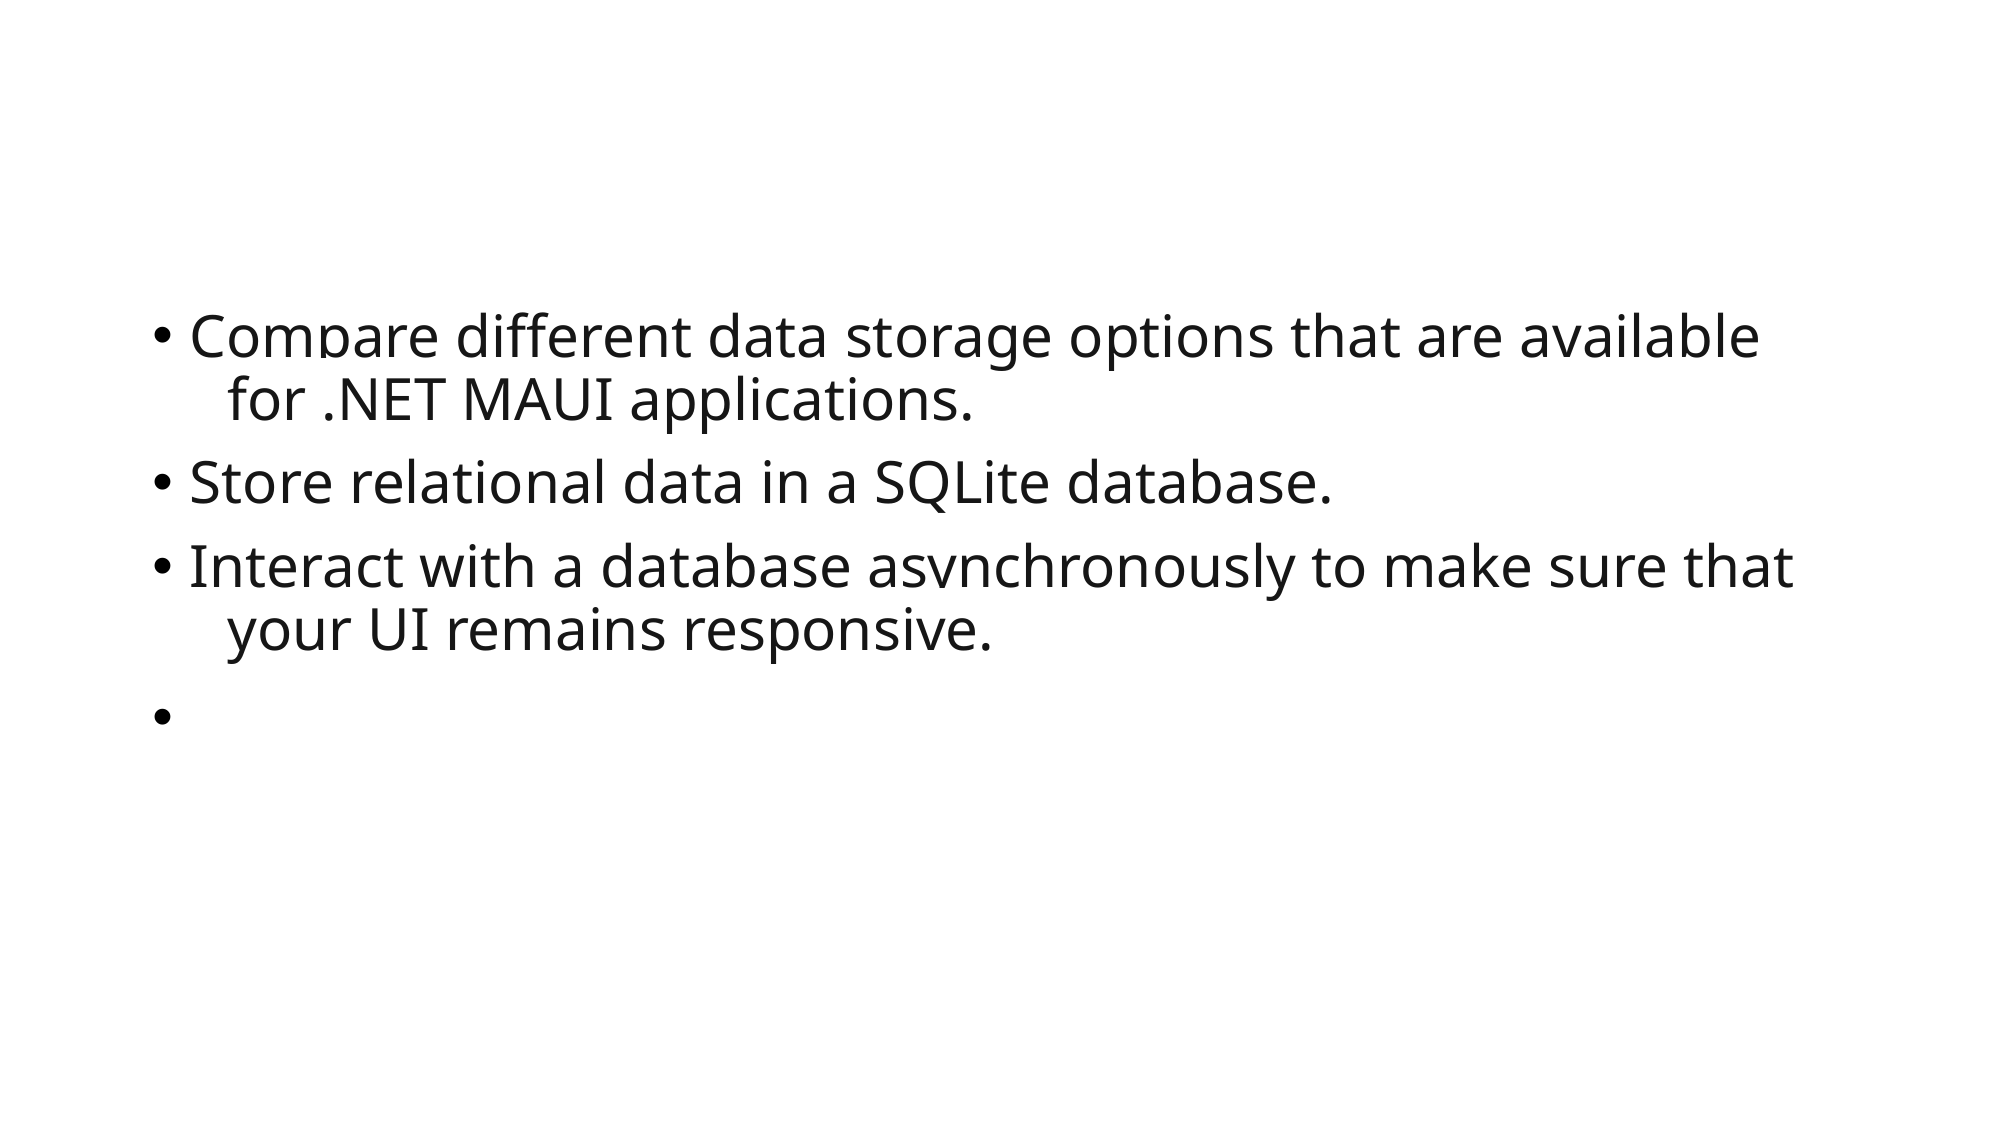

#
Compare different data storage options that are available for .NET MAUI applications.
Store relational data in a SQLite database.
Interact with a database asynchronously to make sure that your UI remains responsive.